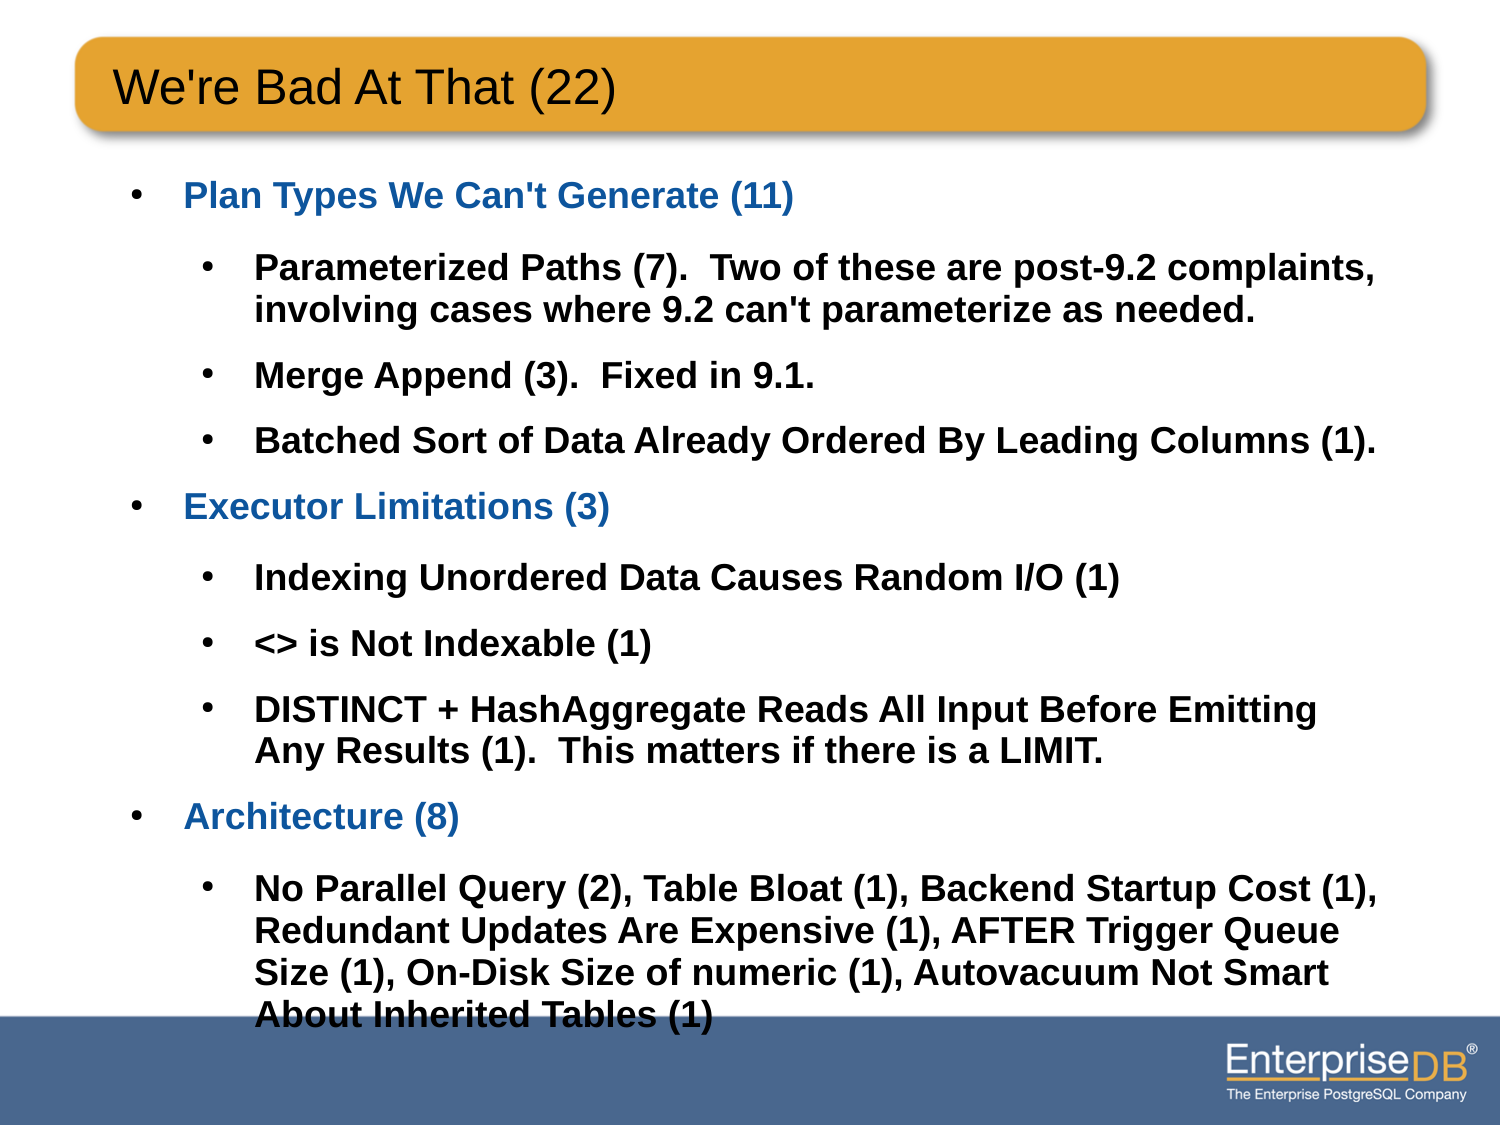

# We're Bad At That (22)
Plan Types We Can't Generate (11)
Parameterized Paths (7). Two of these are post-9.2 complaints, involving cases where 9.2 can't parameterize as needed.
Merge Append (3). Fixed in 9.1.
Batched Sort of Data Already Ordered By Leading Columns (1).
Executor Limitations (3)
Indexing Unordered Data Causes Random I/O (1)
<> is Not Indexable (1)
DISTINCT + HashAggregate Reads All Input Before Emitting Any Results (1). This matters if there is a LIMIT.
Architecture (8)
No Parallel Query (2), Table Bloat (1), Backend Startup Cost (1), Redundant Updates Are Expensive (1), AFTER Trigger Queue Size (1), On-Disk Size of numeric (1), Autovacuum Not Smart About Inherited Tables (1)